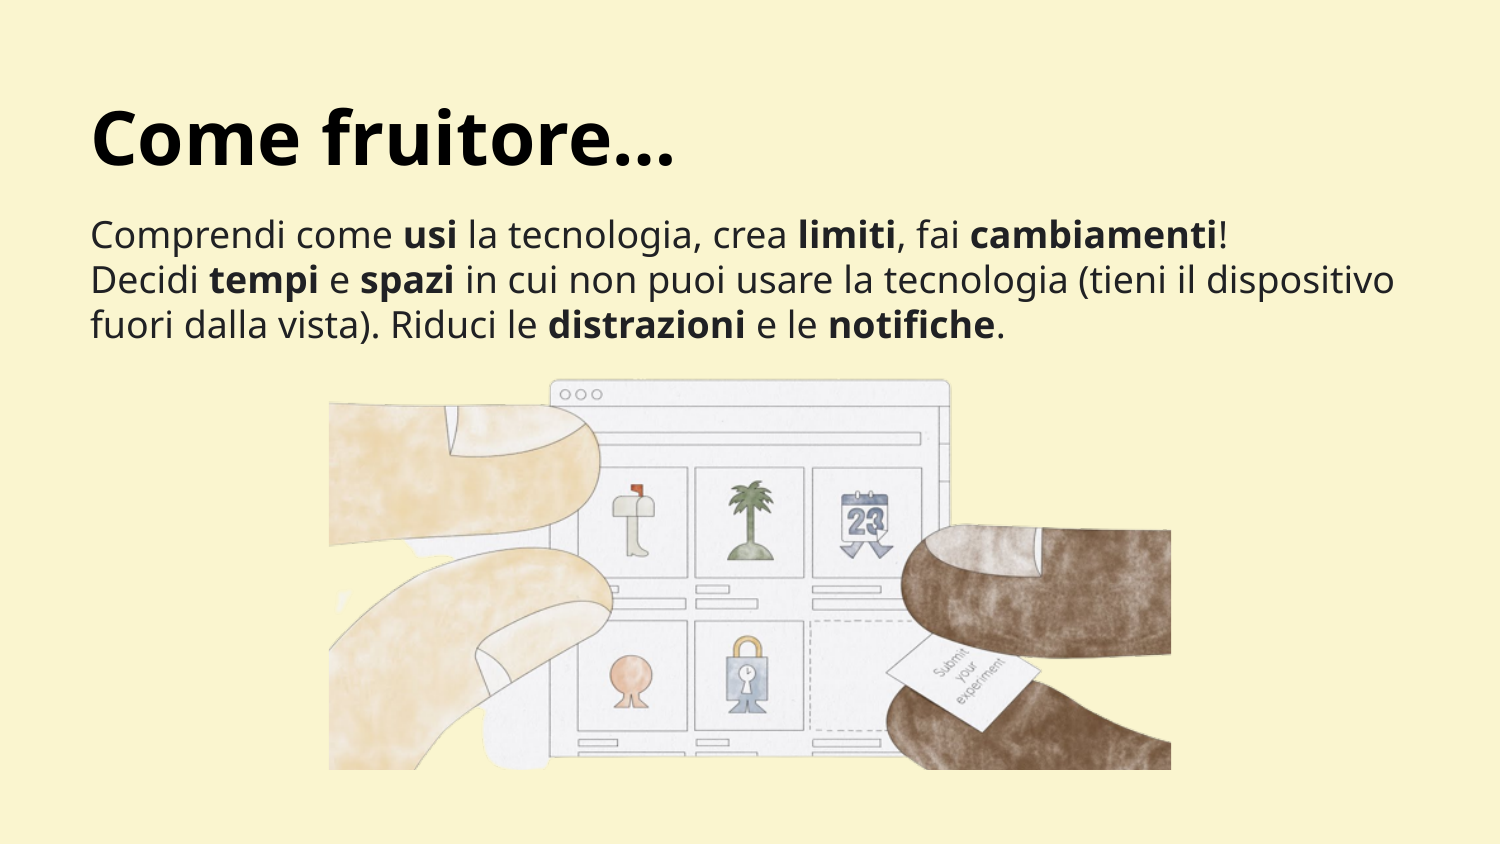

# Come fruitore…
Comprendi come usi la tecnologia, crea limiti, fai cambiamenti!
Decidi tempi e spazi in cui non puoi usare la tecnologia (tieni il dispositivo fuori dalla vista). Riduci le distrazioni e le notifiche.